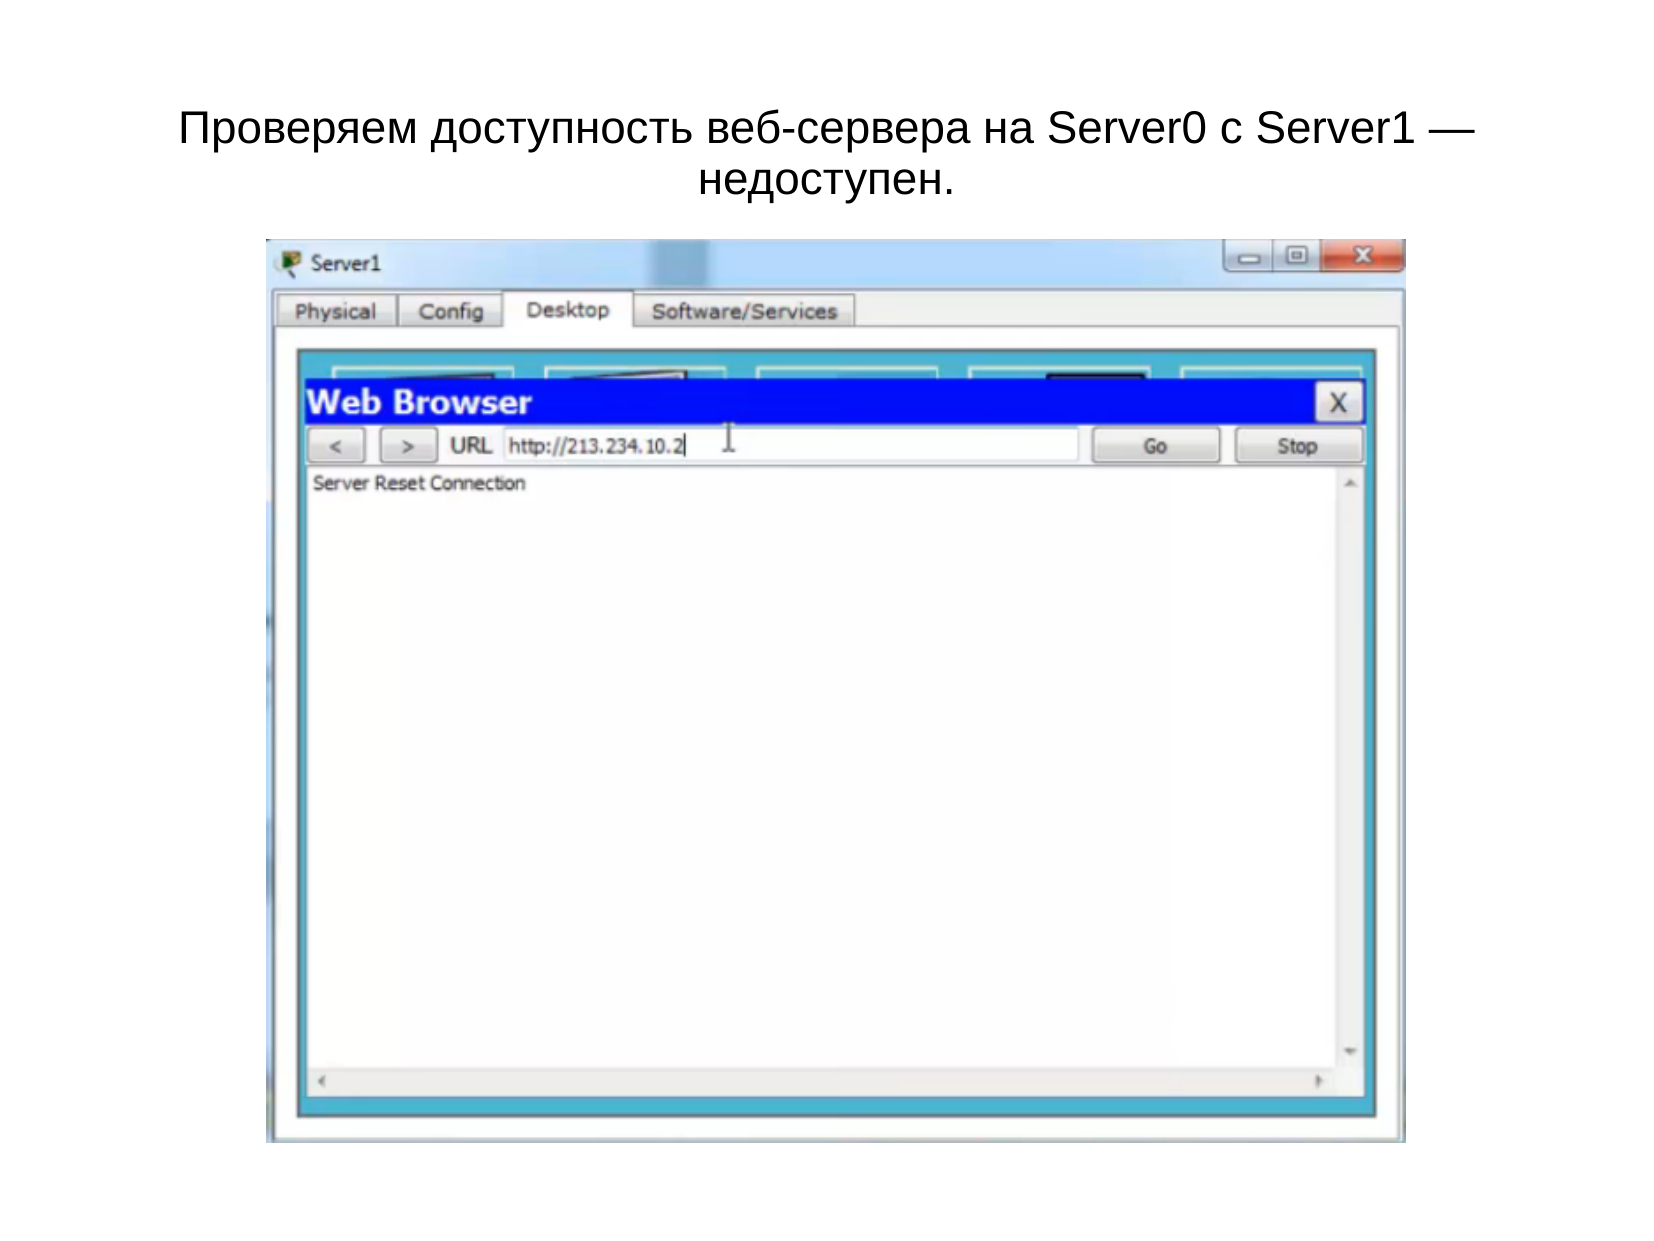

# Проверяем доступность веб-сервера на Server0 с Server1 — недоступен.